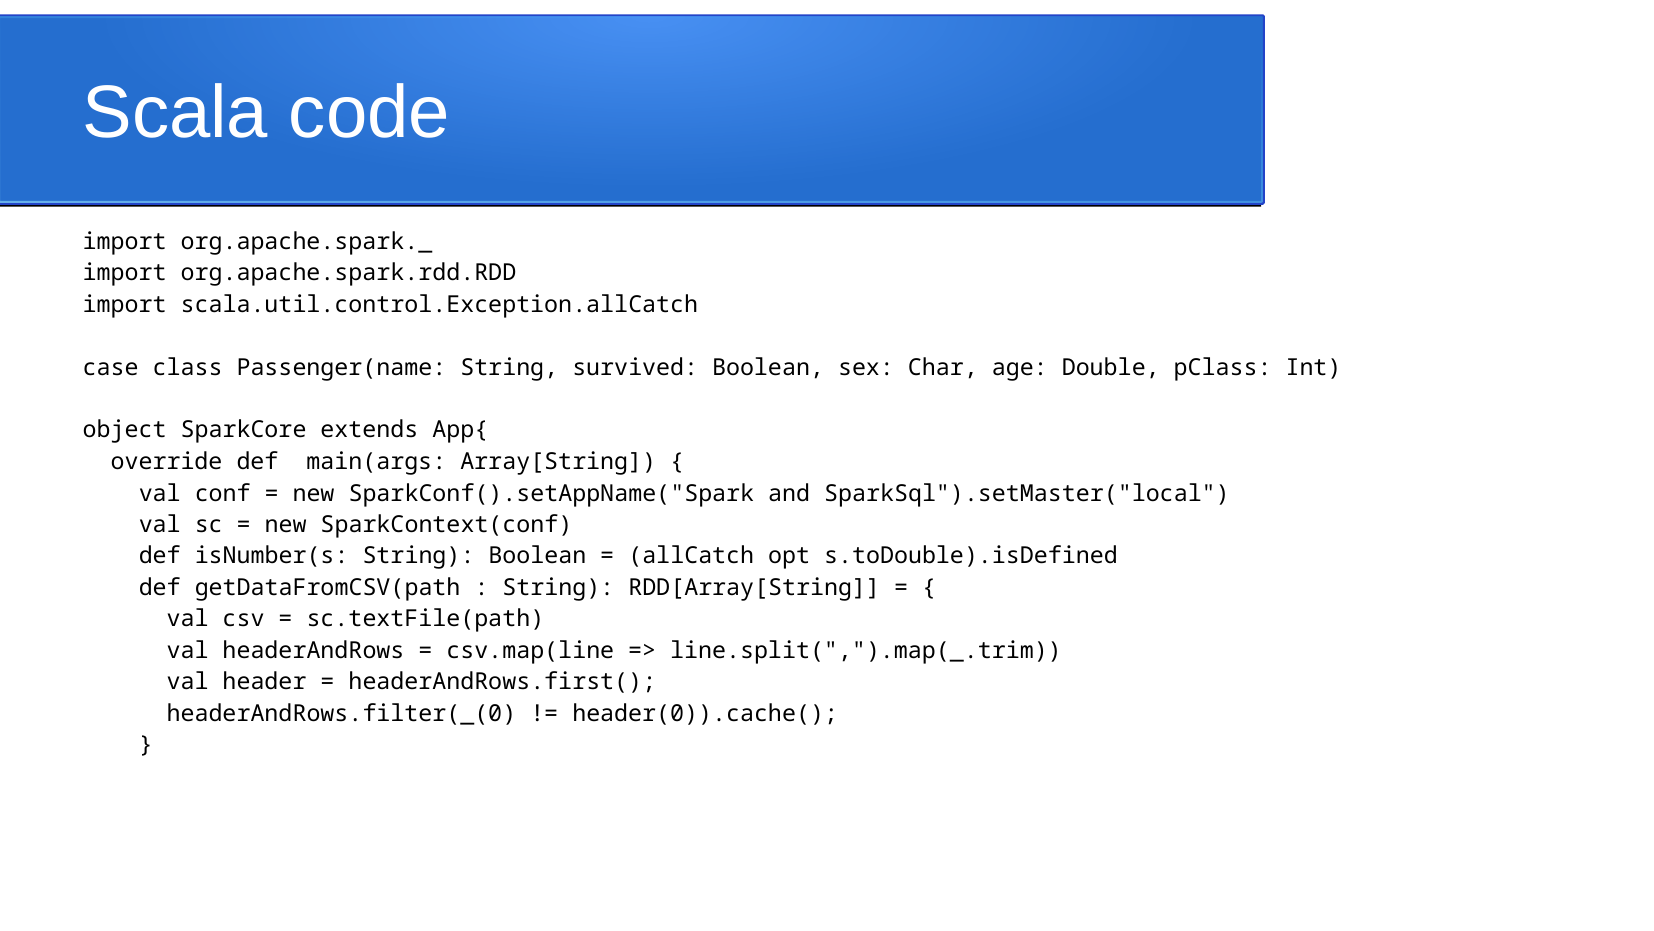

# Scala code
import org.apache.spark._
import org.apache.spark.rdd.RDD
import scala.util.control.Exception.allCatch
case class Passenger(name: String, survived: Boolean, sex: Char, age: Double, pClass: Int)
object SparkCore extends App{
 override def main(args: Array[String]) {
 val conf = new SparkConf().setAppName("Spark and SparkSql").setMaster("local")
 val sc = new SparkContext(conf)
 def isNumber(s: String): Boolean = (allCatch opt s.toDouble).isDefined
 def getDataFromCSV(path : String): RDD[Array[String]] = {
 val csv = sc.textFile(path)
 val headerAndRows = csv.map(line => line.split(",").map(_.trim))
 val header = headerAndRows.first();
 headerAndRows.filter(_(0) != header(0)).cache();
 }